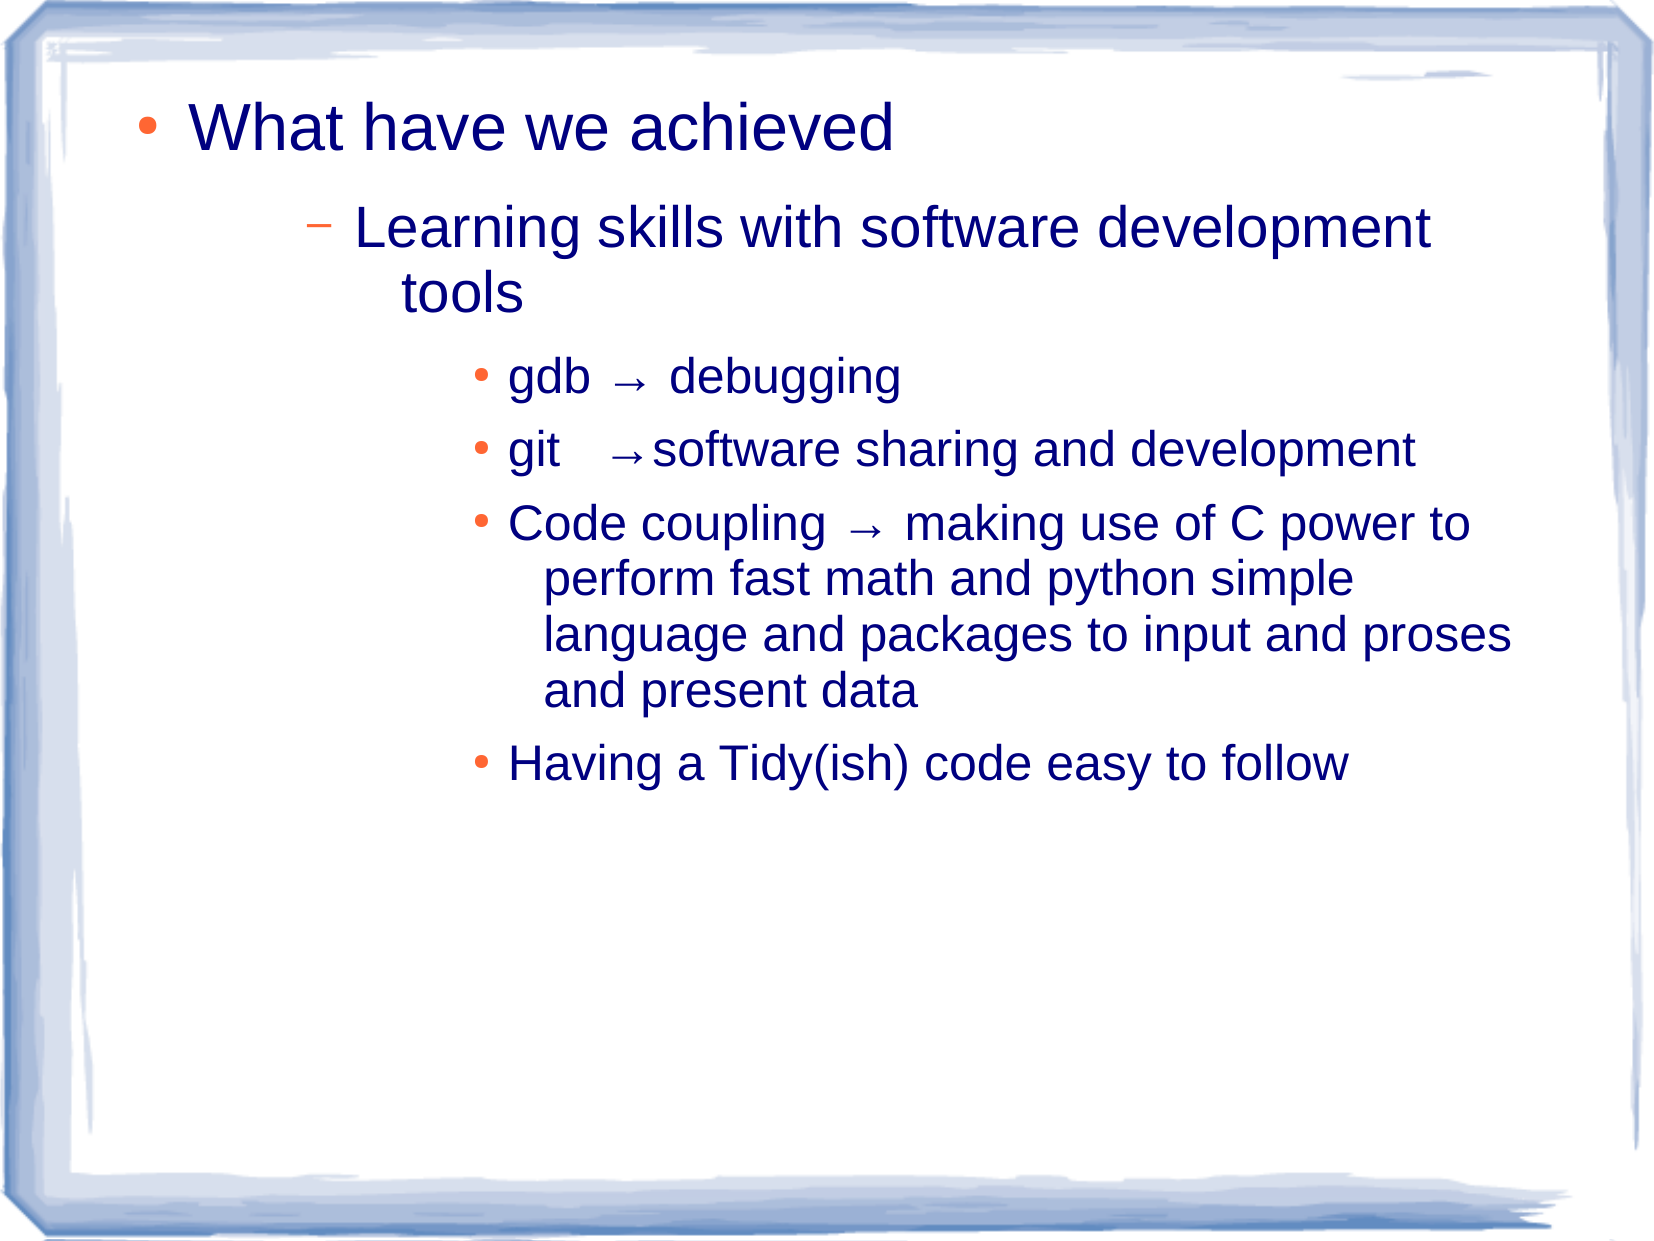

# What have we achieved
Learning skills with software development tools
gdb → debugging
git →software sharing and development
Code coupling → making use of C power to perform fast math and python simple language and packages to input and proses and present data
Having a Tidy(ish) code easy to follow